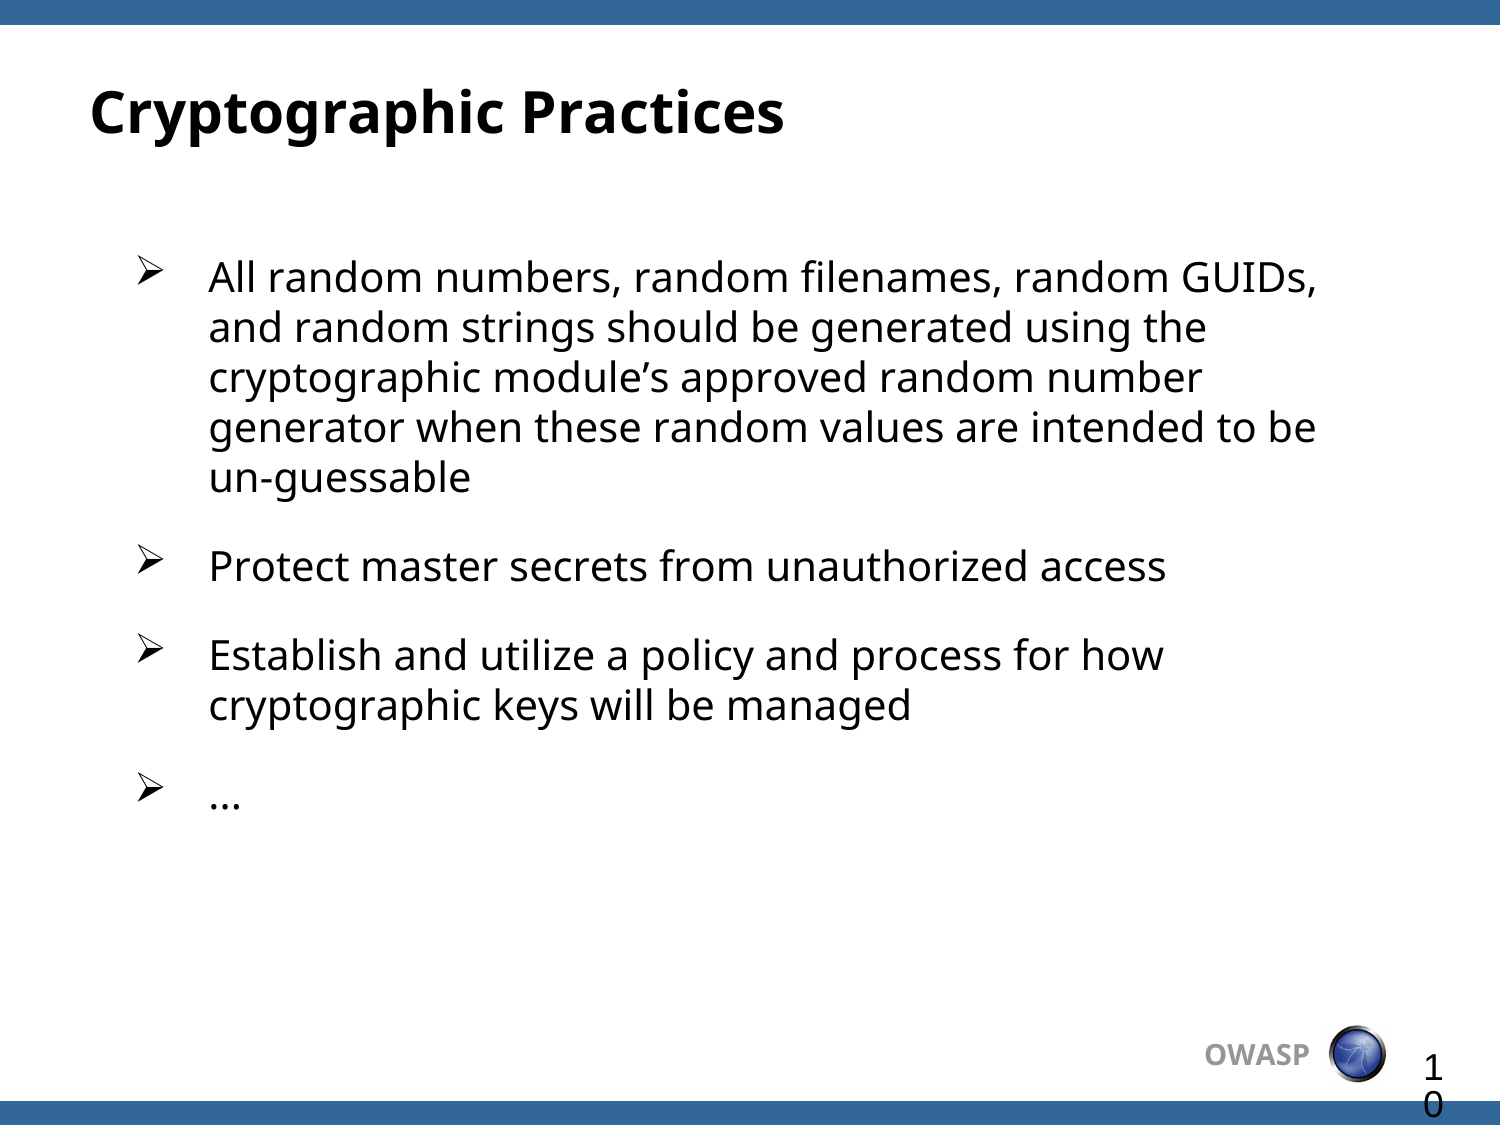

# Cryptographic Practices
All random numbers, random filenames, random GUIDs, and random strings should be generated using the cryptographic module’s approved random number generator when these random values are intended to be un-guessable
Protect master secrets from unauthorized access
Establish and utilize a policy and process for how cryptographic keys will be managed
...
10